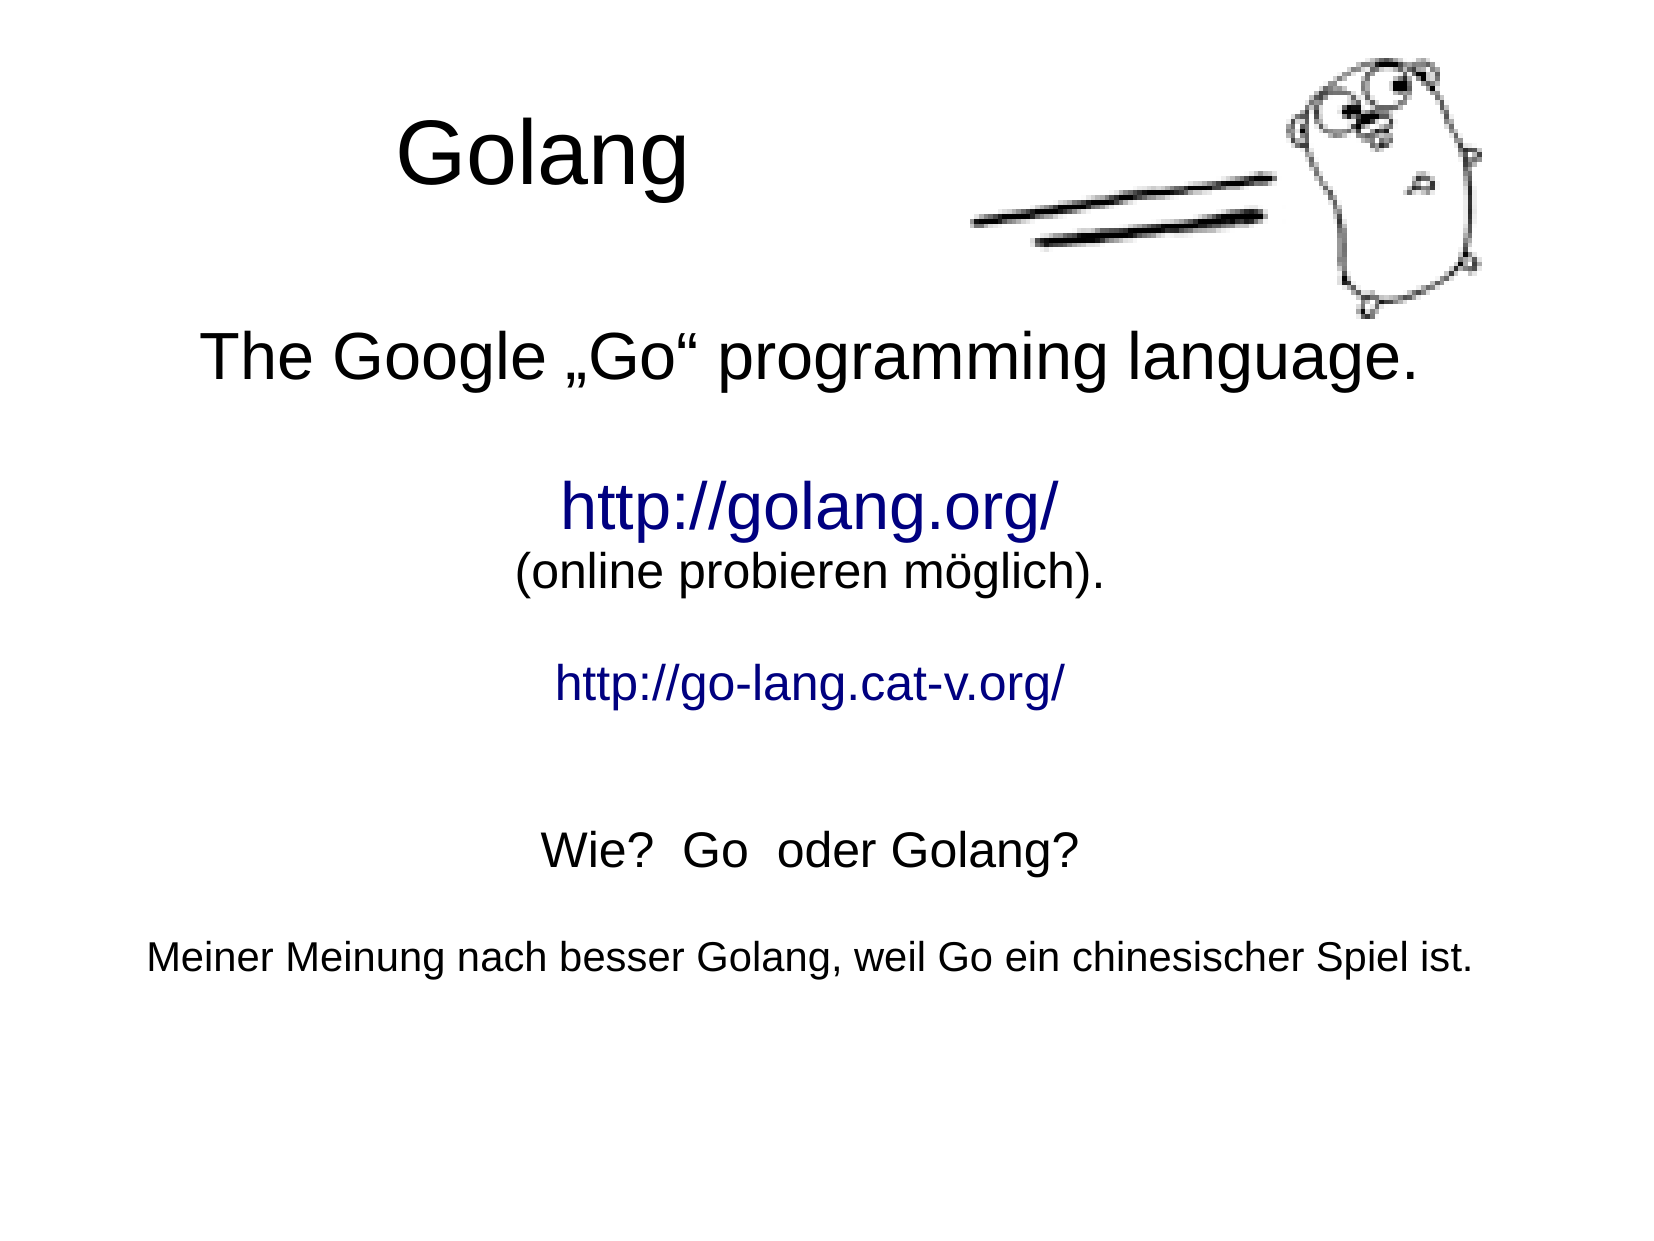

# Golang
The Google „Go“ programming language.
http://golang.org/
(online probieren möglich).
http://go-lang.cat-v.org/
Wie? Go oder Golang?
Meiner Meinung nach besser Golang, weil Go ein chinesischer Spiel ist.